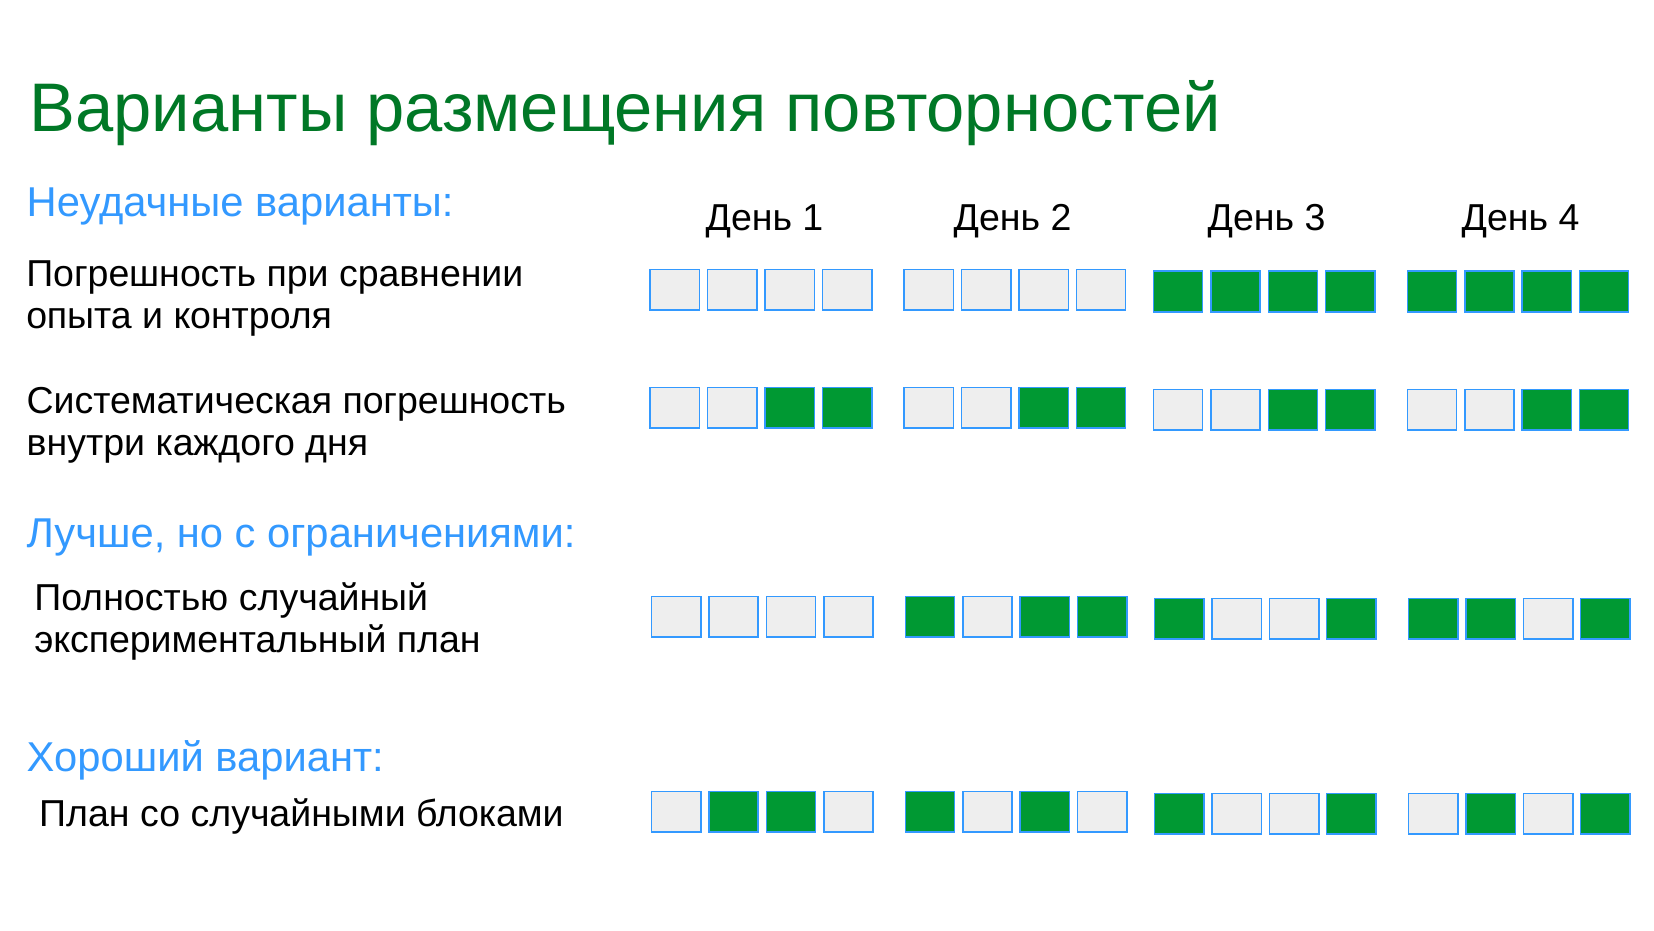

# Варианты размещения повторностей
Неудачные варианты:
День 1
День 2
День 3
День 4
Погрешность при сравнении
опыта и контроля
Систематическая погрешность
внутри каждого дня
Лучше, но с ограничениями:
Полностью случайный
экспериментальный план
Хороший вариант:
План со случайными блоками